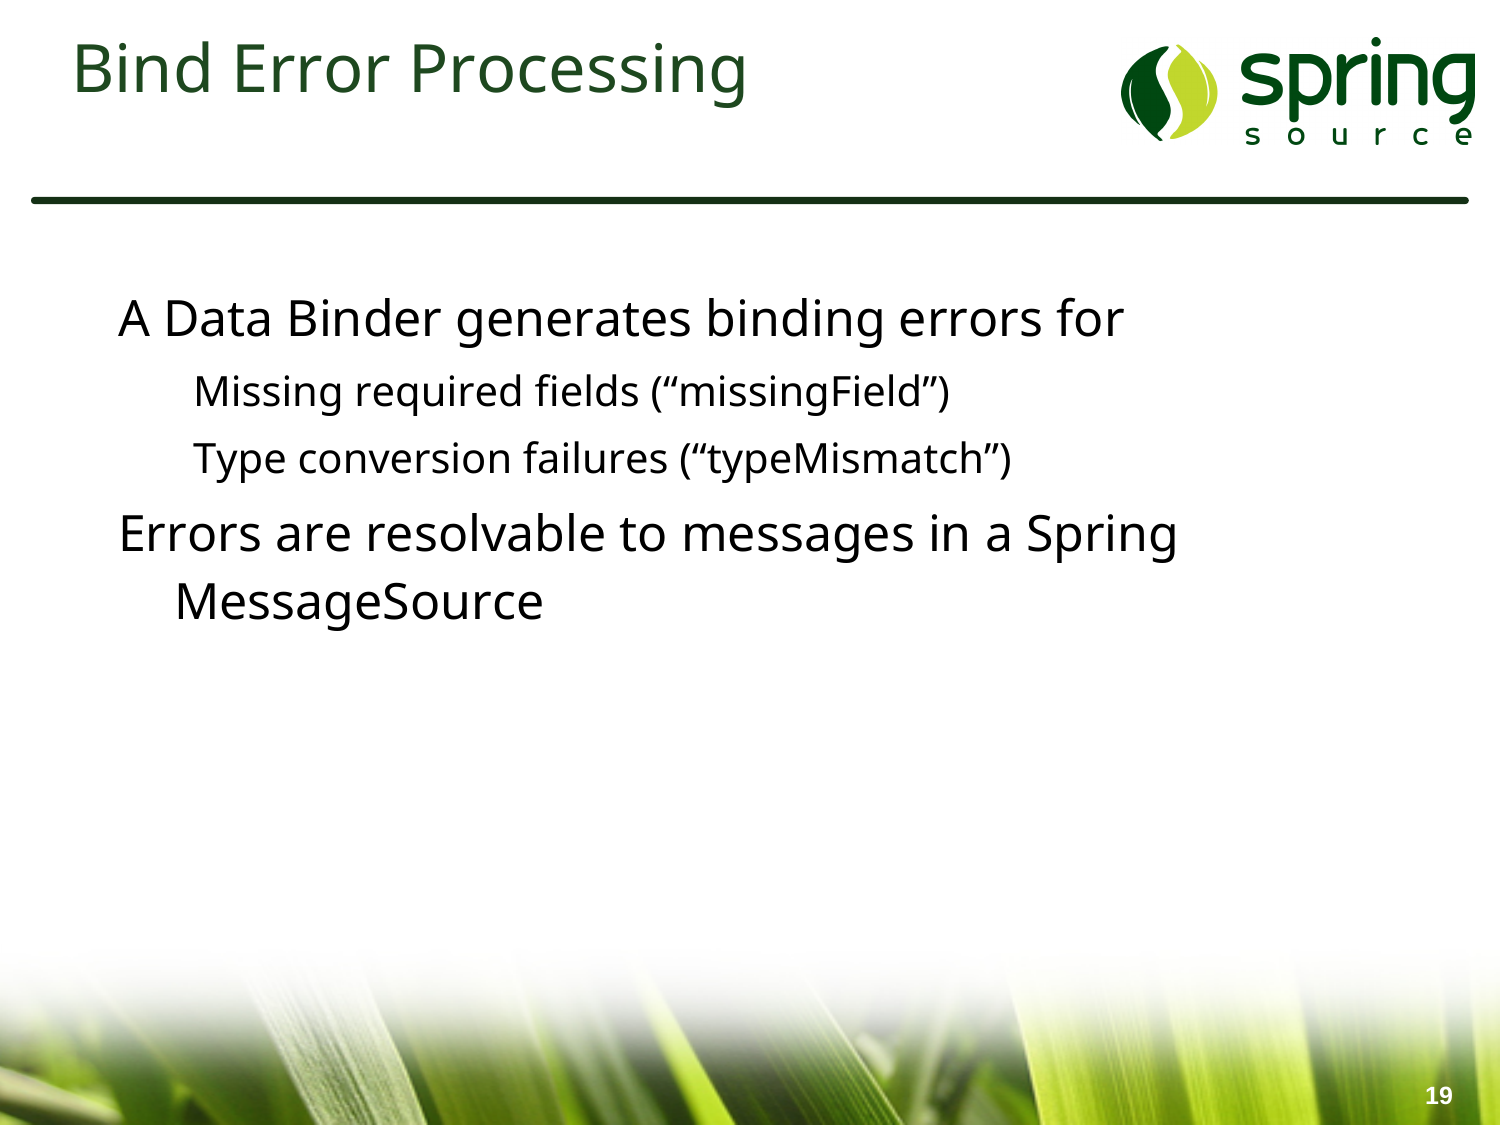

# Bind Error Processing
A Data Binder generates binding errors for
Missing required fields (“missingField”)
Type conversion failures (“typeMismatch”)
Errors are resolvable to messages in a Spring MessageSource